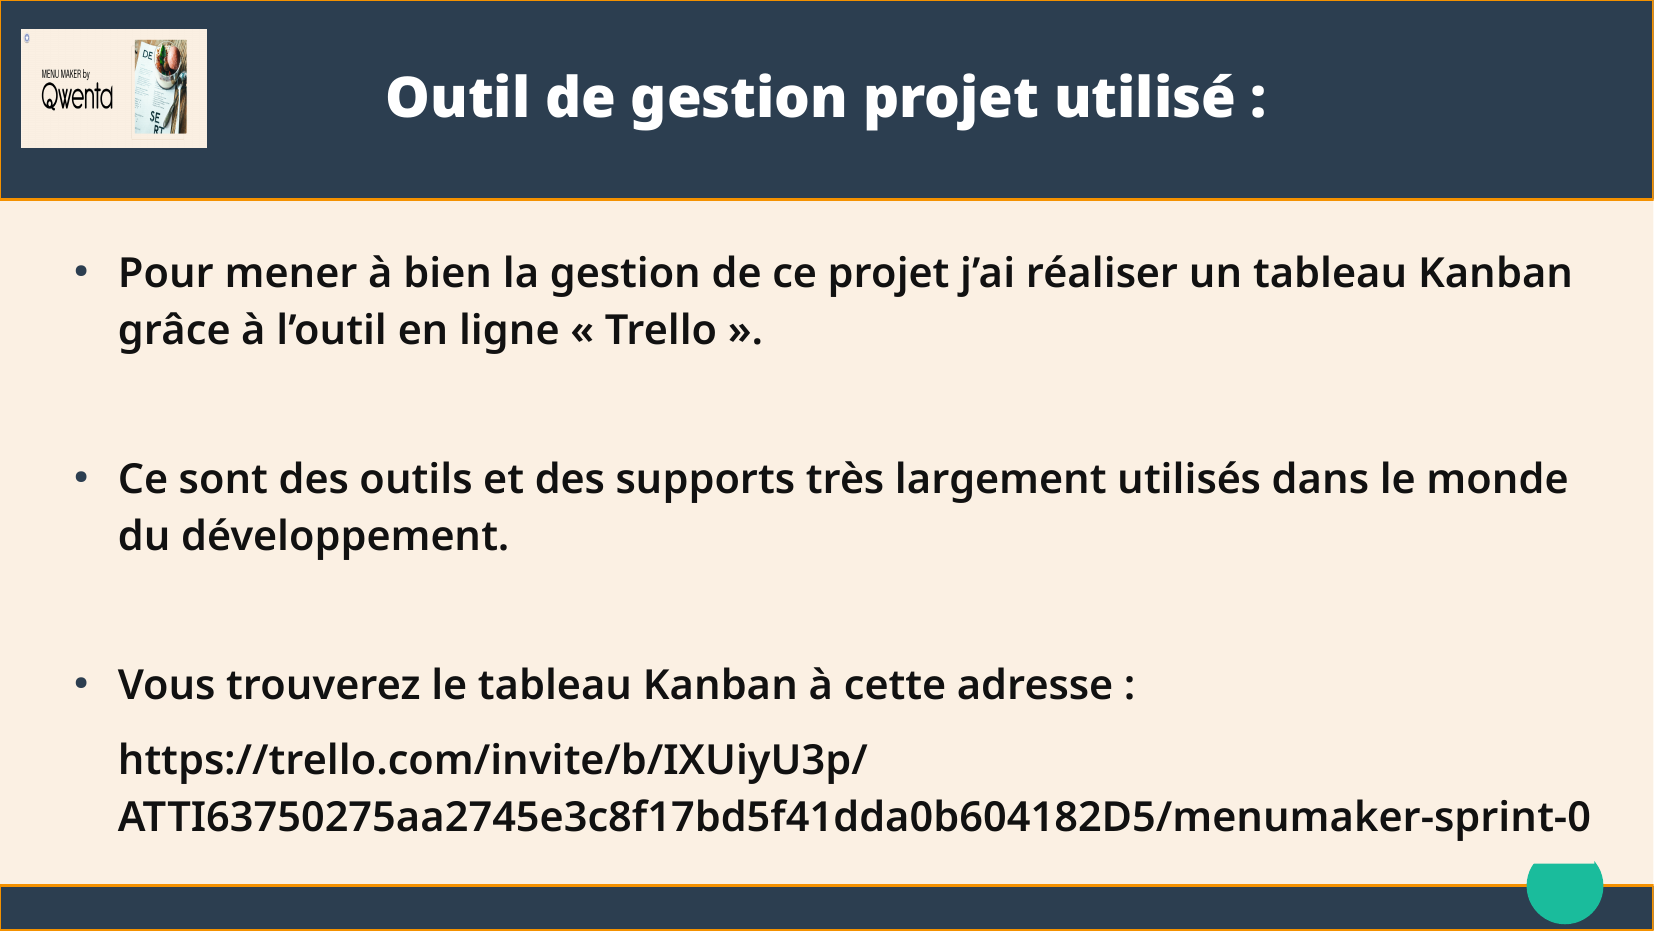

Outil de gestion projet utilisé :
# Pour mener à bien la gestion de ce projet j’ai réaliser un tableau Kanban grâce à l’outil en ligne « Trello ».
Ce sont des outils et des supports très largement utilisés dans le monde du développement.
Vous trouverez le tableau Kanban à cette adresse :
https://trello.com/invite/b/IXUiyU3p/ATTI63750275aa2745e3c8f17bd5f41dda0b604182D5/menumaker-sprint-0